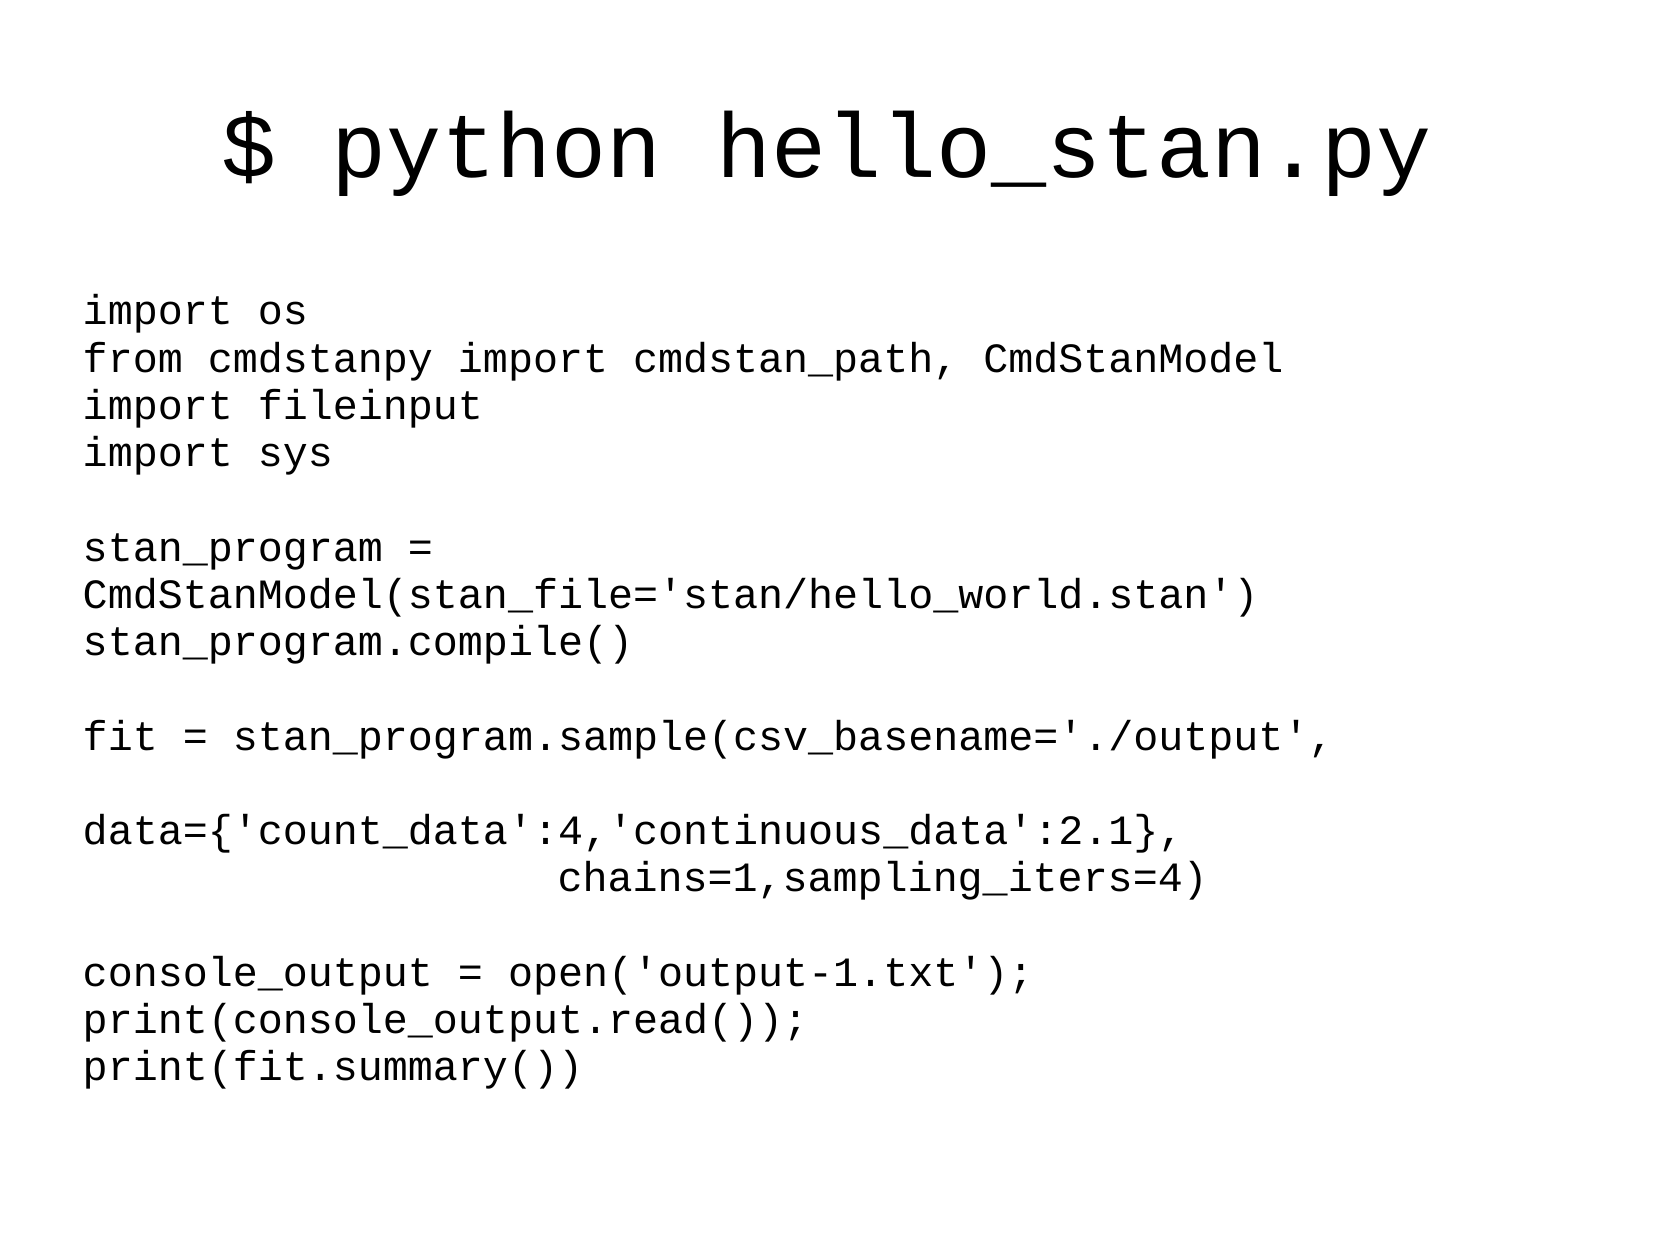

# $ python hello_stan.py
import os
from cmdstanpy import cmdstan_path, CmdStanModel
import fileinput
import sys
stan_program = CmdStanModel(stan_file='stan/hello_world.stan')
stan_program.compile()
fit = stan_program.sample(csv_basename='./output',
 data={'count_data':4,'continuous_data':2.1},
 chains=1,sampling_iters=4)
console_output = open('output-1.txt');
print(console_output.read());
print(fit.summary())